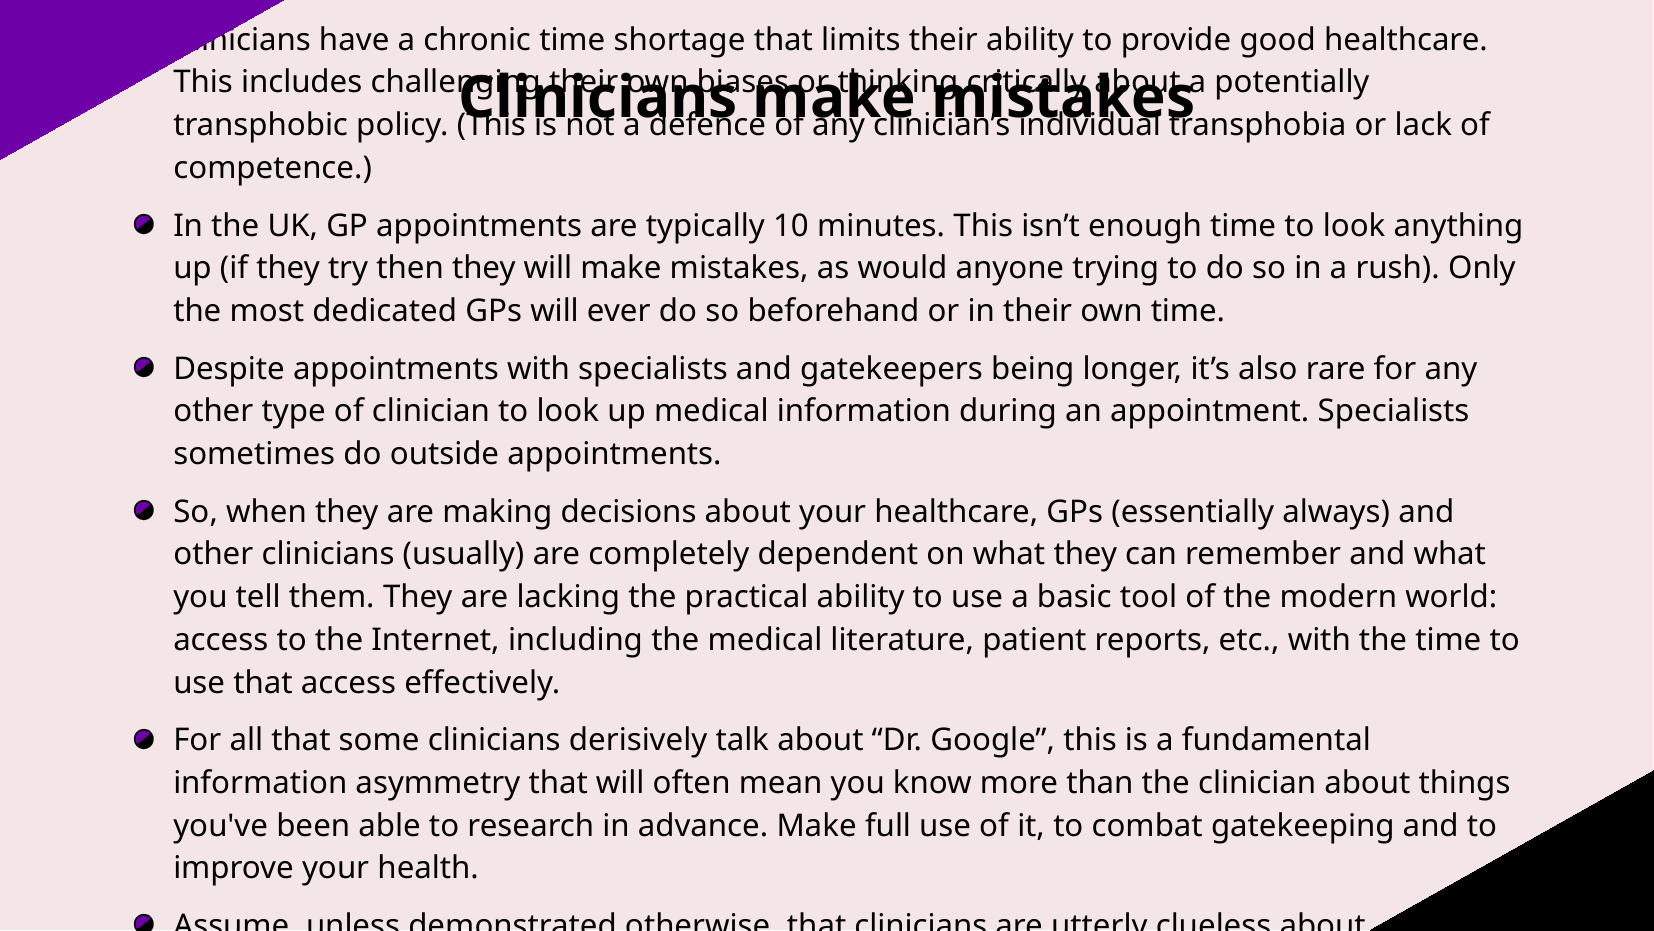

Clinicians have a chronic time shortage that limits their ability to provide good healthcare. This includes challenging their own biases or thinking critically about a potentially transphobic policy. (This is not a defence of any clinician’s individual transphobia or lack of competence.)
In the UK, GP appointments are typically 10 minutes. This isn’t enough time to look anything up (if they try then they will make mistakes, as would anyone trying to do so in a rush). Only the most dedicated GPs will ever do so beforehand or in their own time.
Despite appointments with specialists and gatekeepers being longer, it’s also rare for any other type of clinician to look up medical information during an appointment. Specialists sometimes do outside appointments.
So, when they are making decisions about your healthcare, GPs (essentially always) and other clinicians (usually) are completely dependent on what they can remember and what you tell them. They are lacking the practical ability to use a basic tool of the modern world: access to the Internet, including the medical literature, patient reports, etc., with the time to use that access effectively.
For all that some clinicians derisively talk about “Dr. Google”, this is a fundamental information asymmetry that will often mean you know more than the clinician about things you've been able to research in advance. Make full use of it, to combat gatekeeping and to improve your health.
Assume, unless demonstrated otherwise, that clinicians are utterly clueless about interactions between trans healthcare and disability or chronic health conditions.
# Clinicians make mistakes